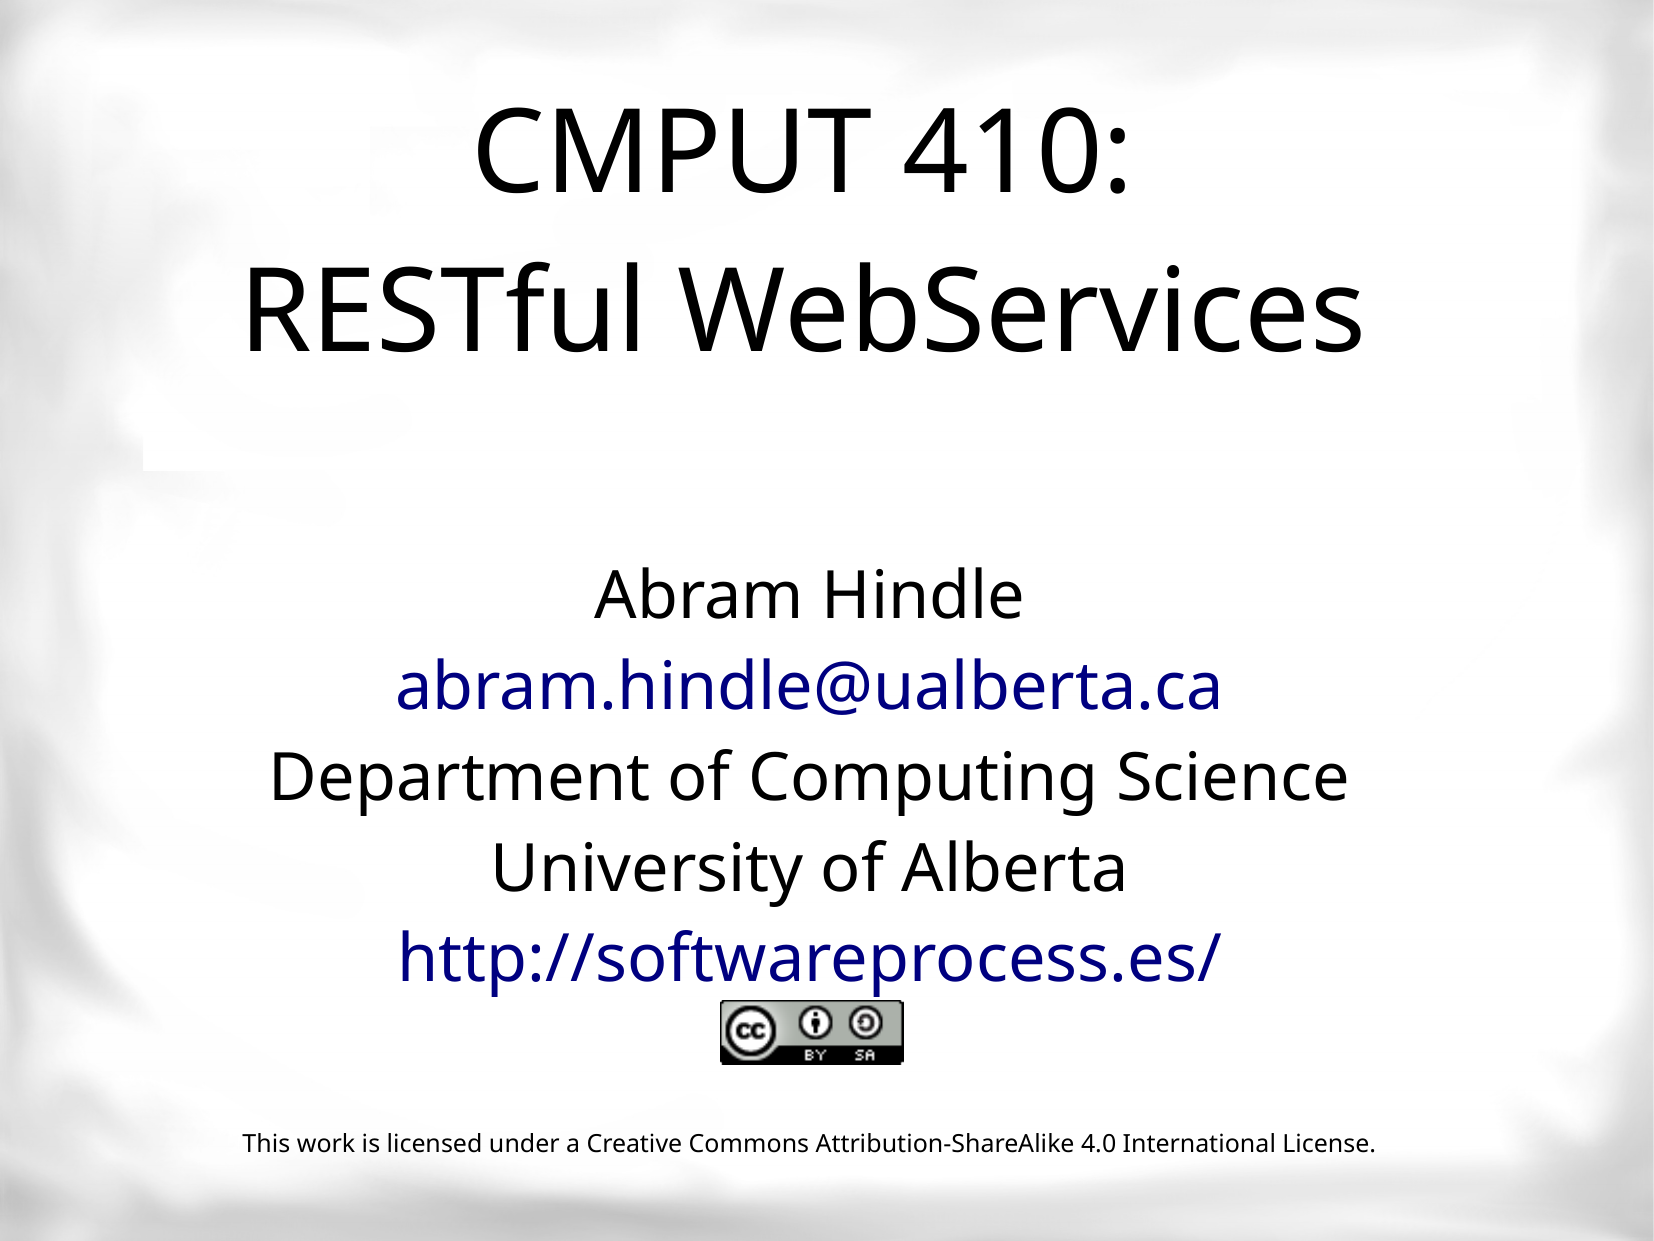

# CMPUT 410: RESTful WebServices
Abram Hindle
abram.hindle@ualberta.ca
Department of Computing Science
University of Alberta
http://softwareprocess.es/
This work is licensed under a Creative Commons Attribution-ShareAlike 4.0 International License.